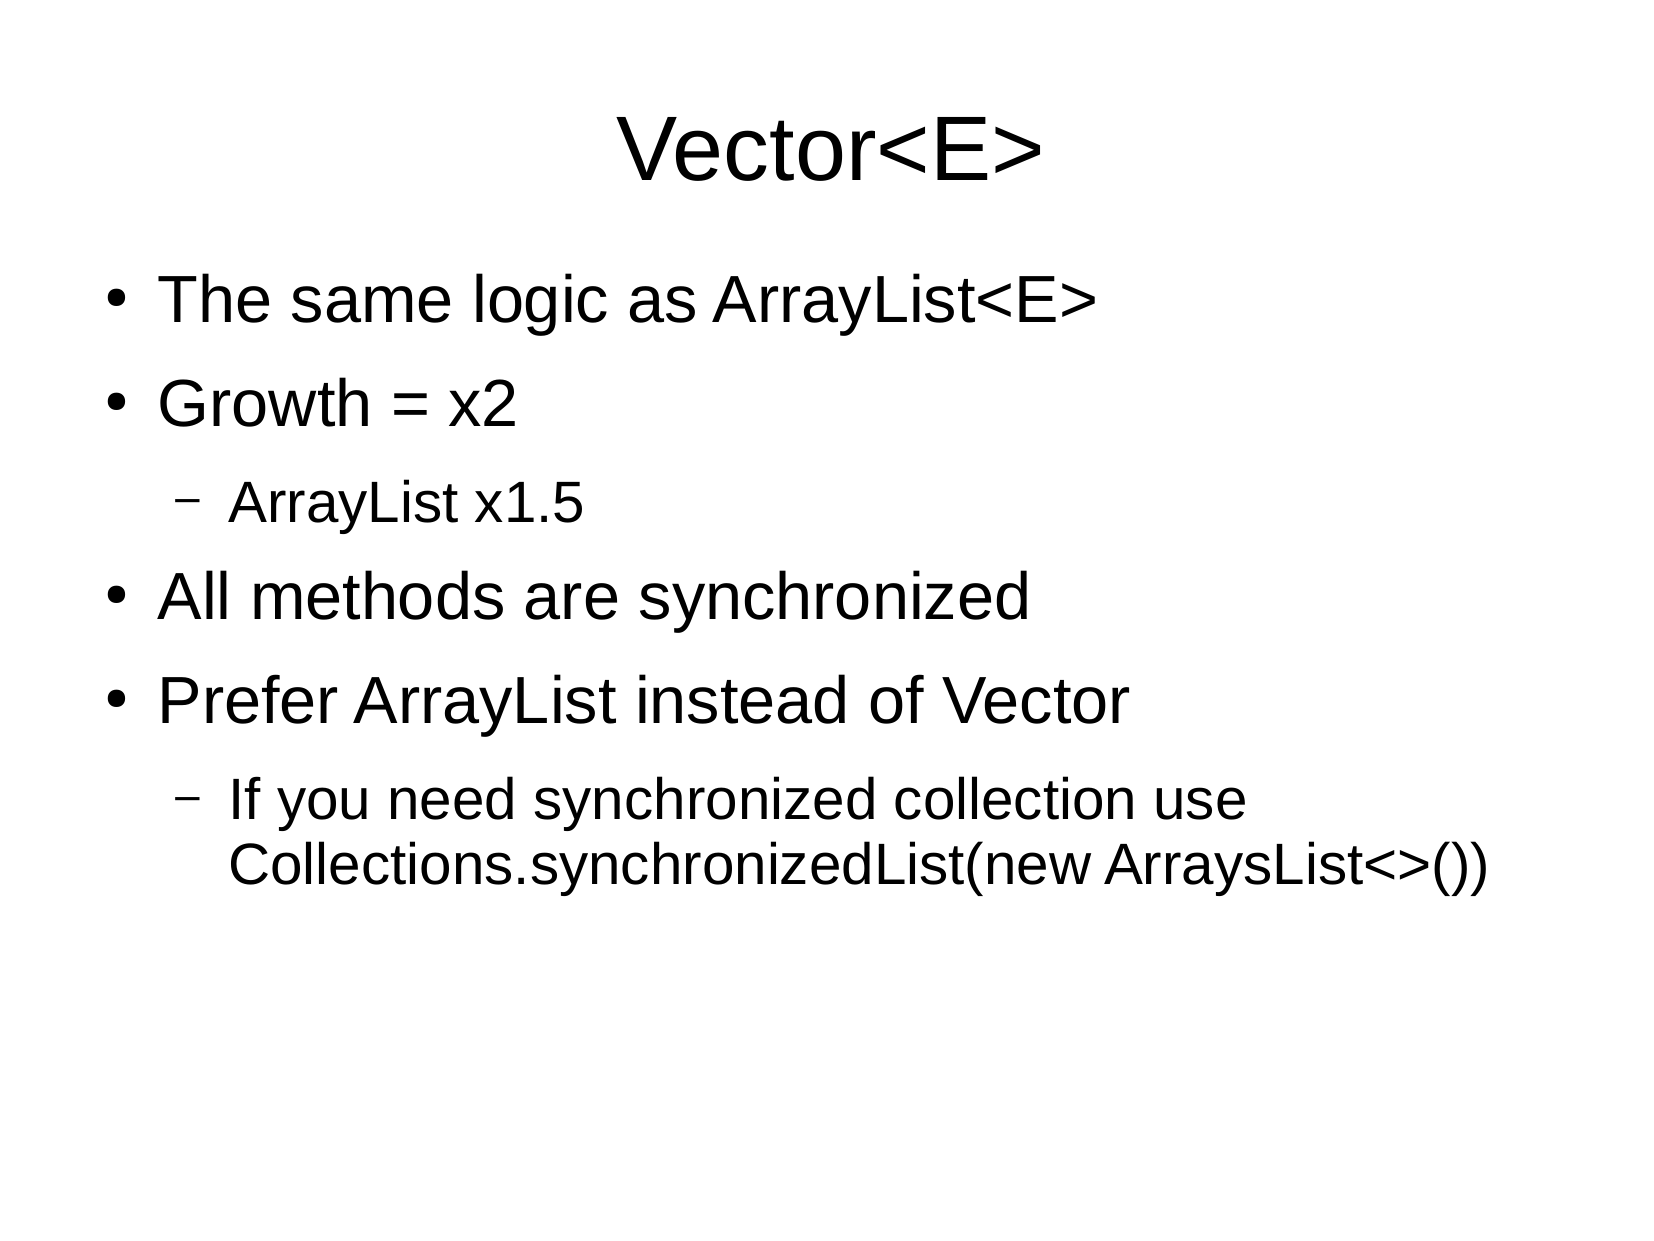

# Vector<E>
The same logic as ArrayList<E>
Growth = x2
ArrayList x1.5
All methods are synchronized
Prefer ArrayList instead of Vector
If you need synchronized collection use Collections.synchronizedList(new ArraysList<>())